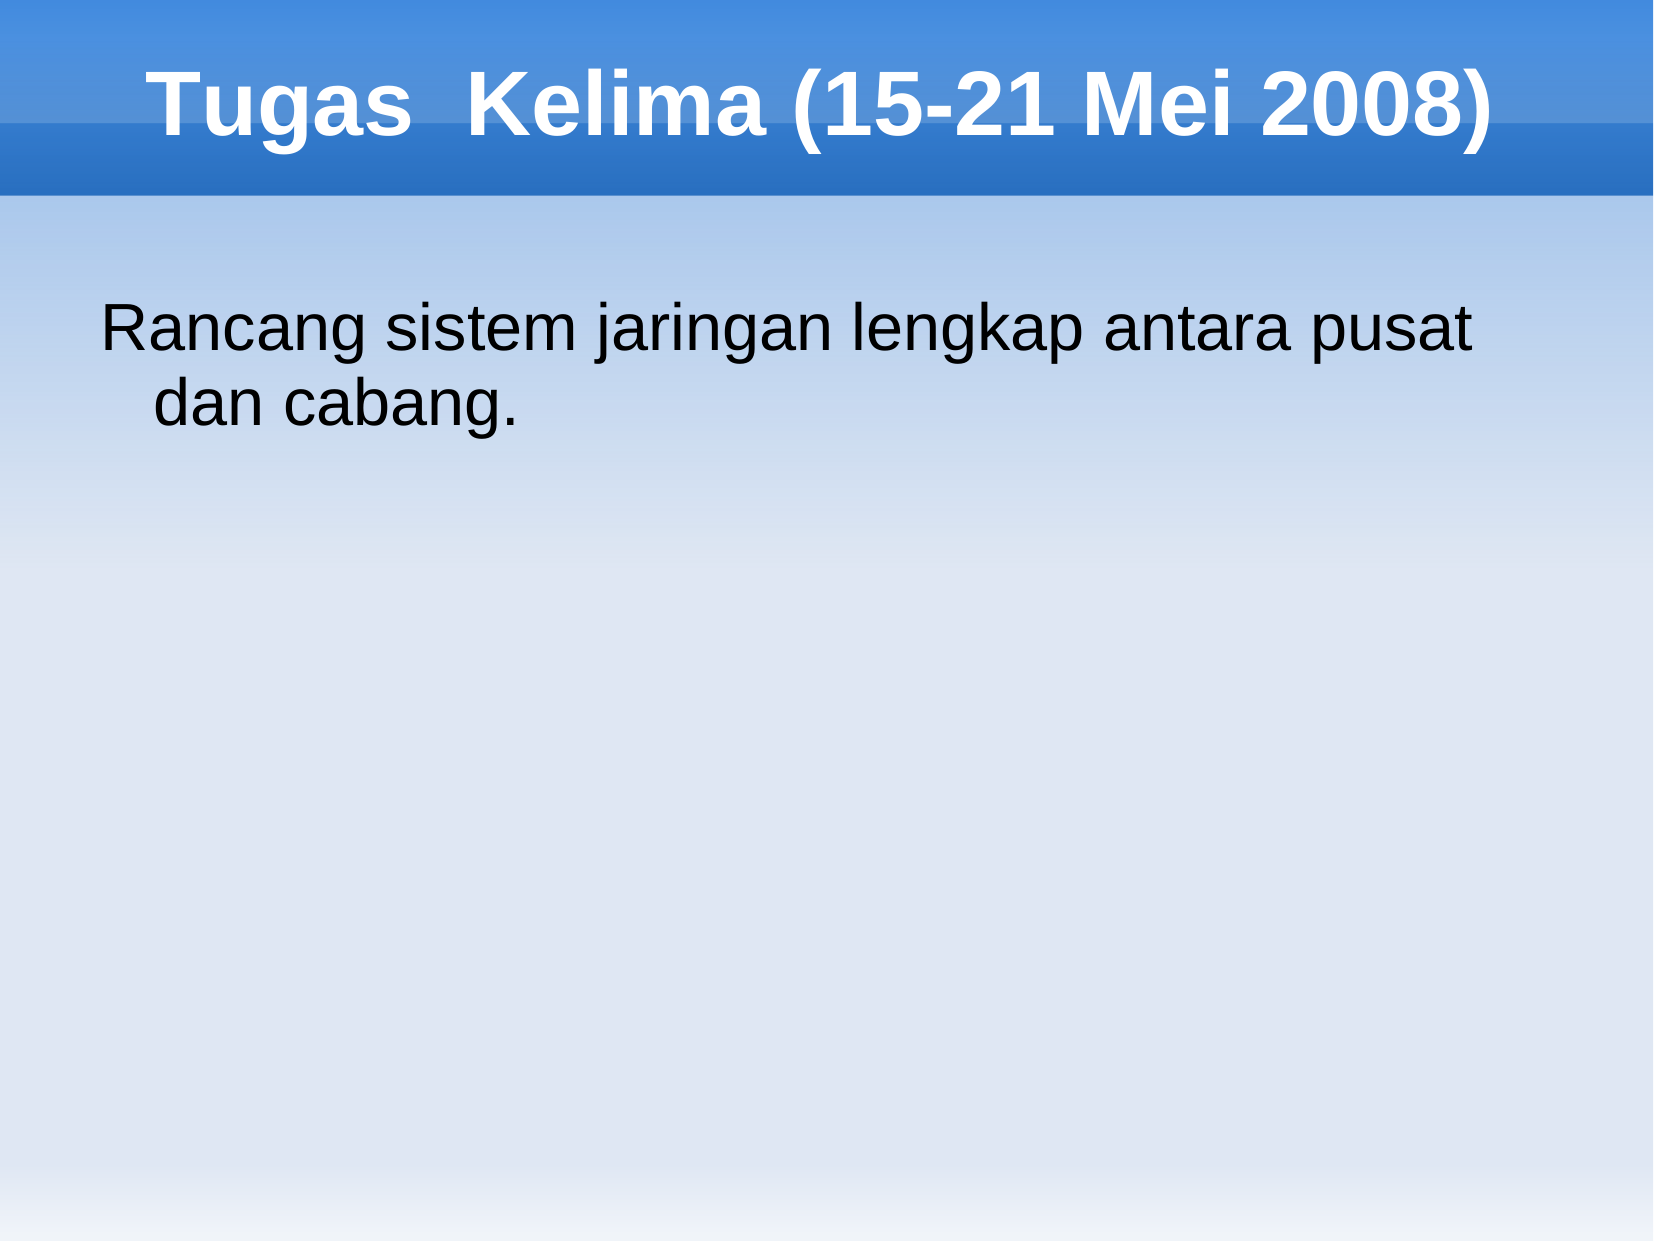

# Tugas Kelima (15-21 Mei 2008)
Rancang sistem jaringan lengkap antara pusat dan cabang.